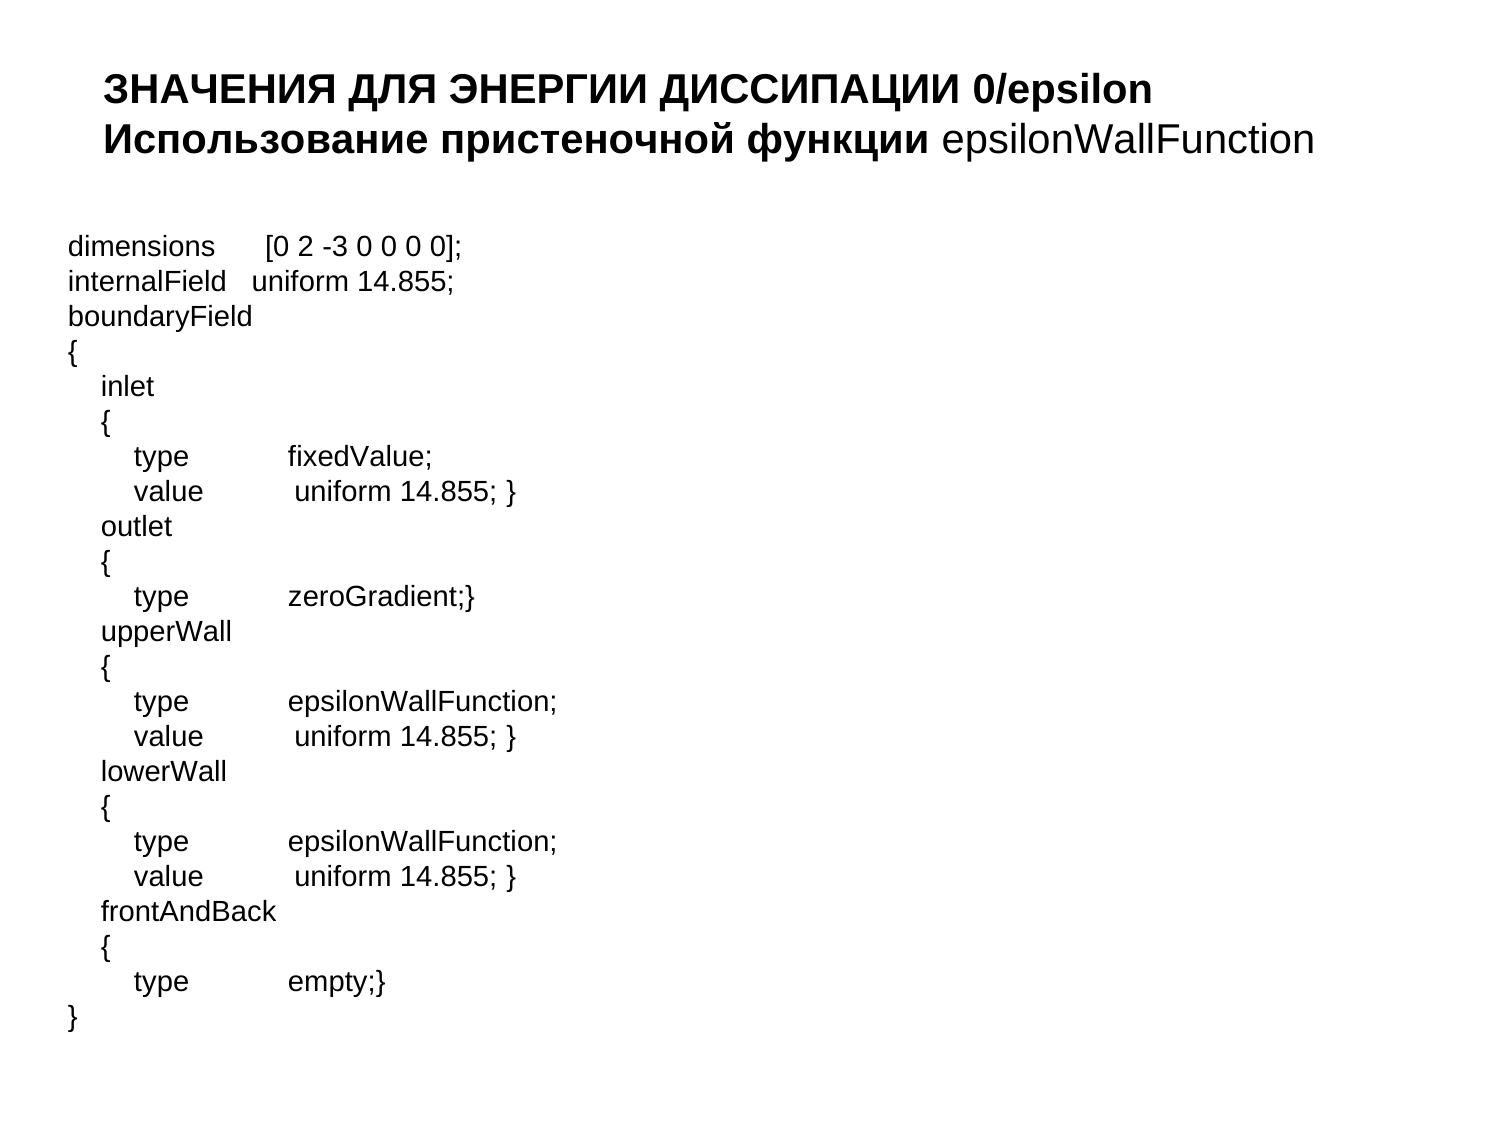

ЗНАЧЕНИЯ ДЛЯ ЭНЕРГИИ ДИССИПАЦИИ 0/epsilon
Использование пристеночной функции epsilonWallFunction
dimensions [0 2 -3 0 0 0 0];
internalField uniform 14.855;
boundaryField
{
 inlet
 {
 type fixedValue;
 value uniform 14.855; }
 outlet
 {
 type zeroGradient;}
 upperWall
 {
 type epsilonWallFunction;
 value uniform 14.855; }
 lowerWall
 {
 type epsilonWallFunction;
 value uniform 14.855; }
 frontAndBack
 {
 type empty;}
}